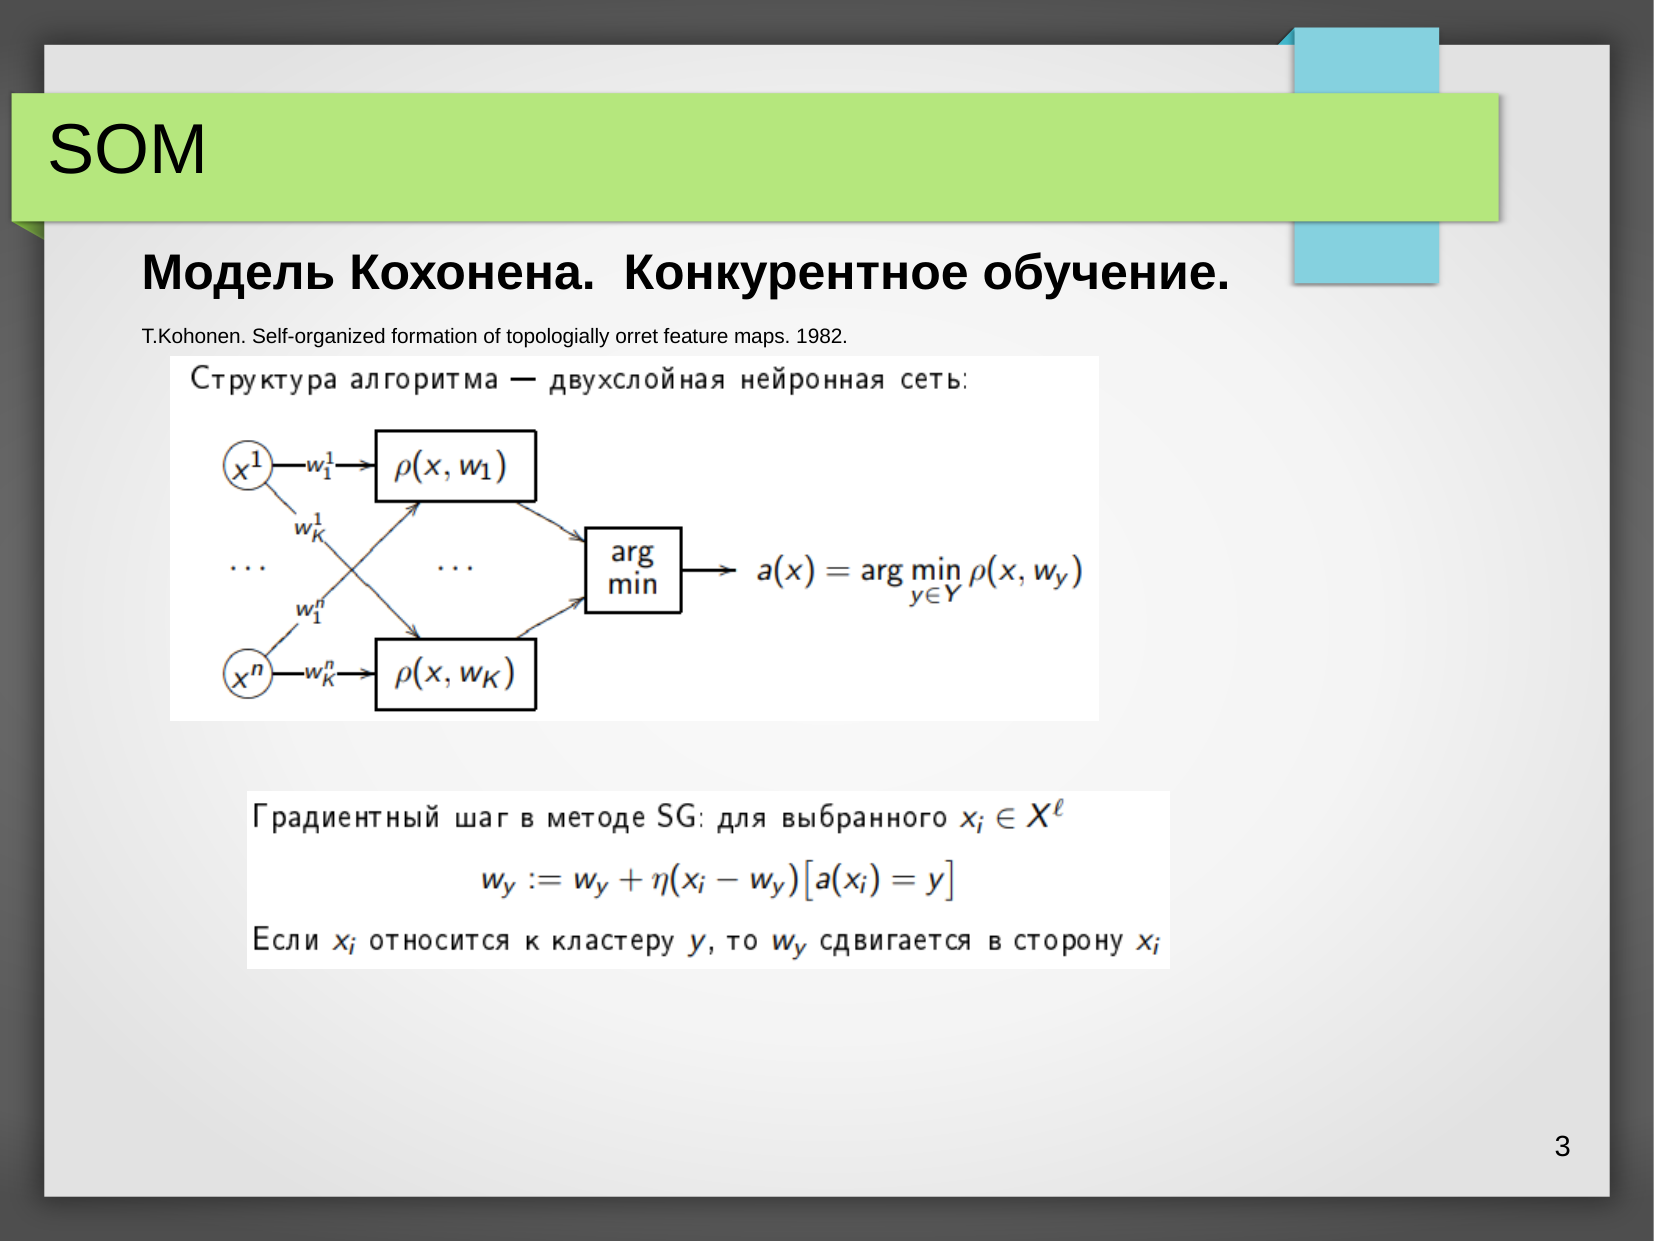

# SOM
Модель Кохонена. Конкурентное обучение.
T.Kohonen. Self-organized formation of topologially orret feature maps. 1982.
3